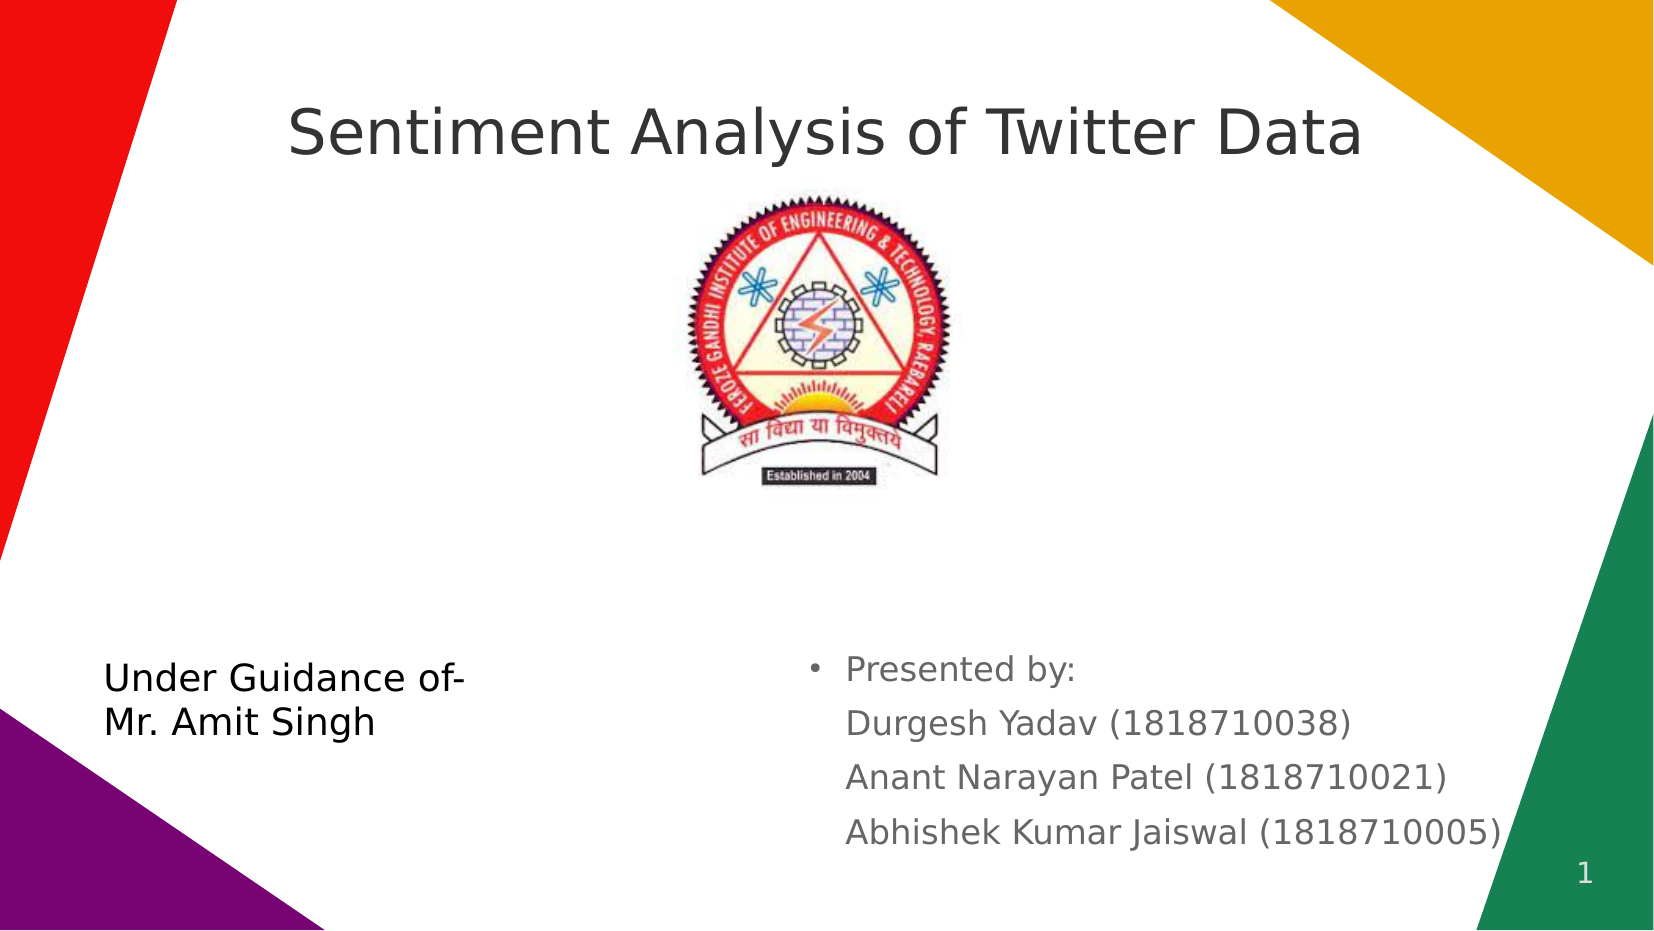

# Sentiment Analysis of Twitter Data
Under Guidance of-
Mr. Amit Singh
Presented by:
Durgesh Yadav (1818710038)
Anant Narayan Patel (1818710021)
Abhishek Kumar Jaiswal (1818710005)
1